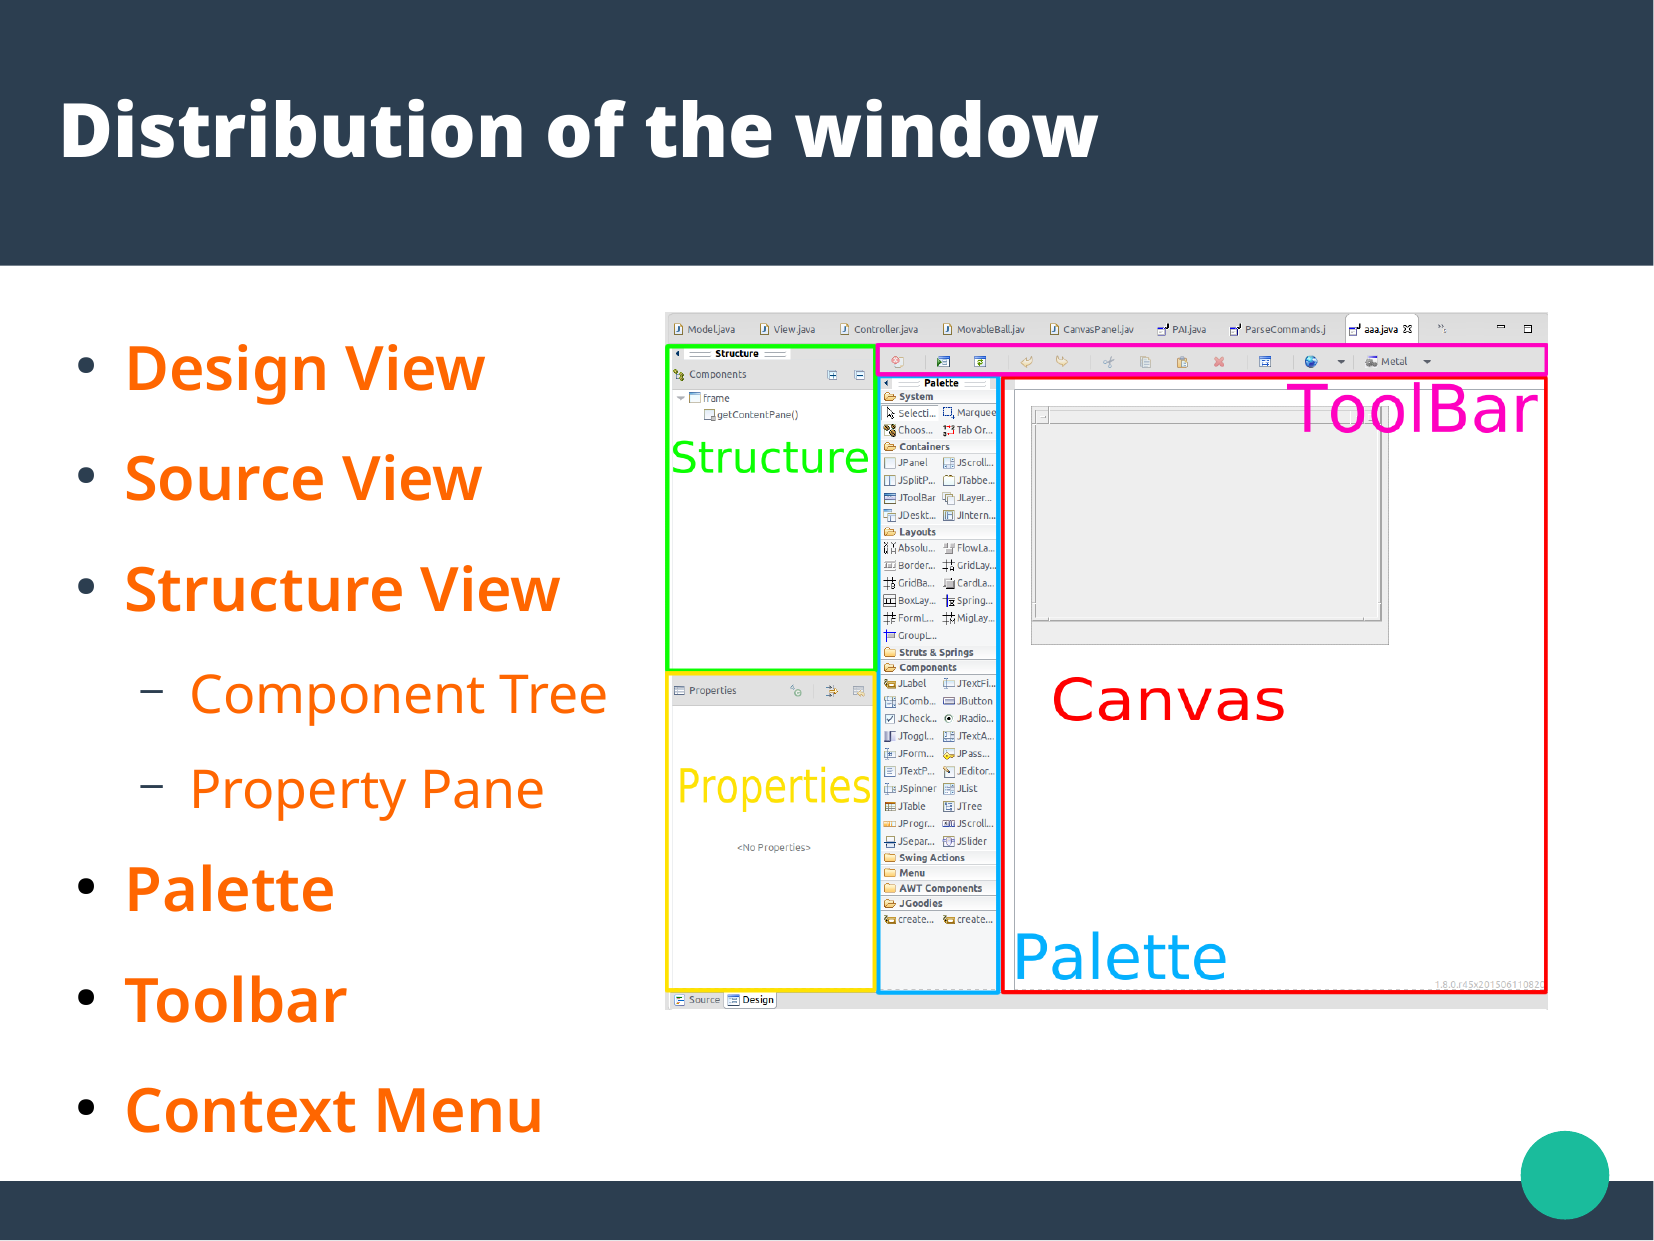

# Distribution of the window
Design View
Source View
Structure View
Component Tree
Property Pane
Palette
Toolbar
Context Menu